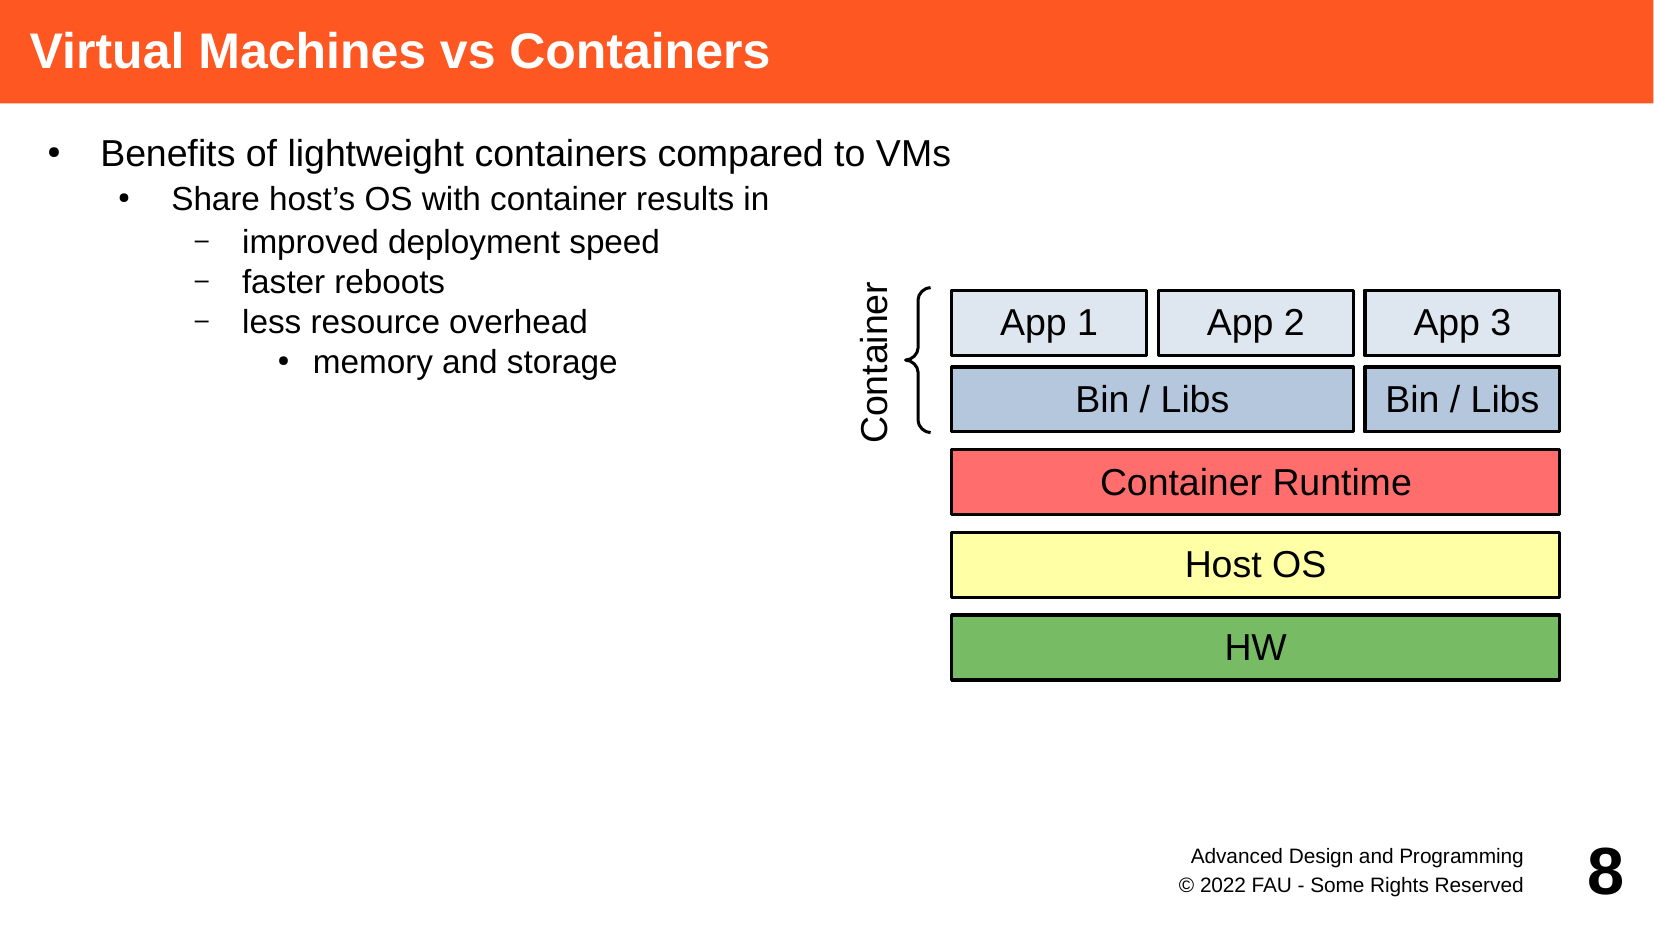

# Virtual Machines vs Containers
Benefits of lightweight containers compared to VMs
Share host’s OS with container results in
improved deployment speed
faster reboots
less resource overhead
memory and storage
App 1
App 1
App 2
App 1
App 3
Container
Bin / Libs
Bin / Libs
Bin / Libs
Bin / Libs
Container Runtime
Host OS
HW
Advanced Design and Programming
8
© 2022 FAU - Some Rights Reserved